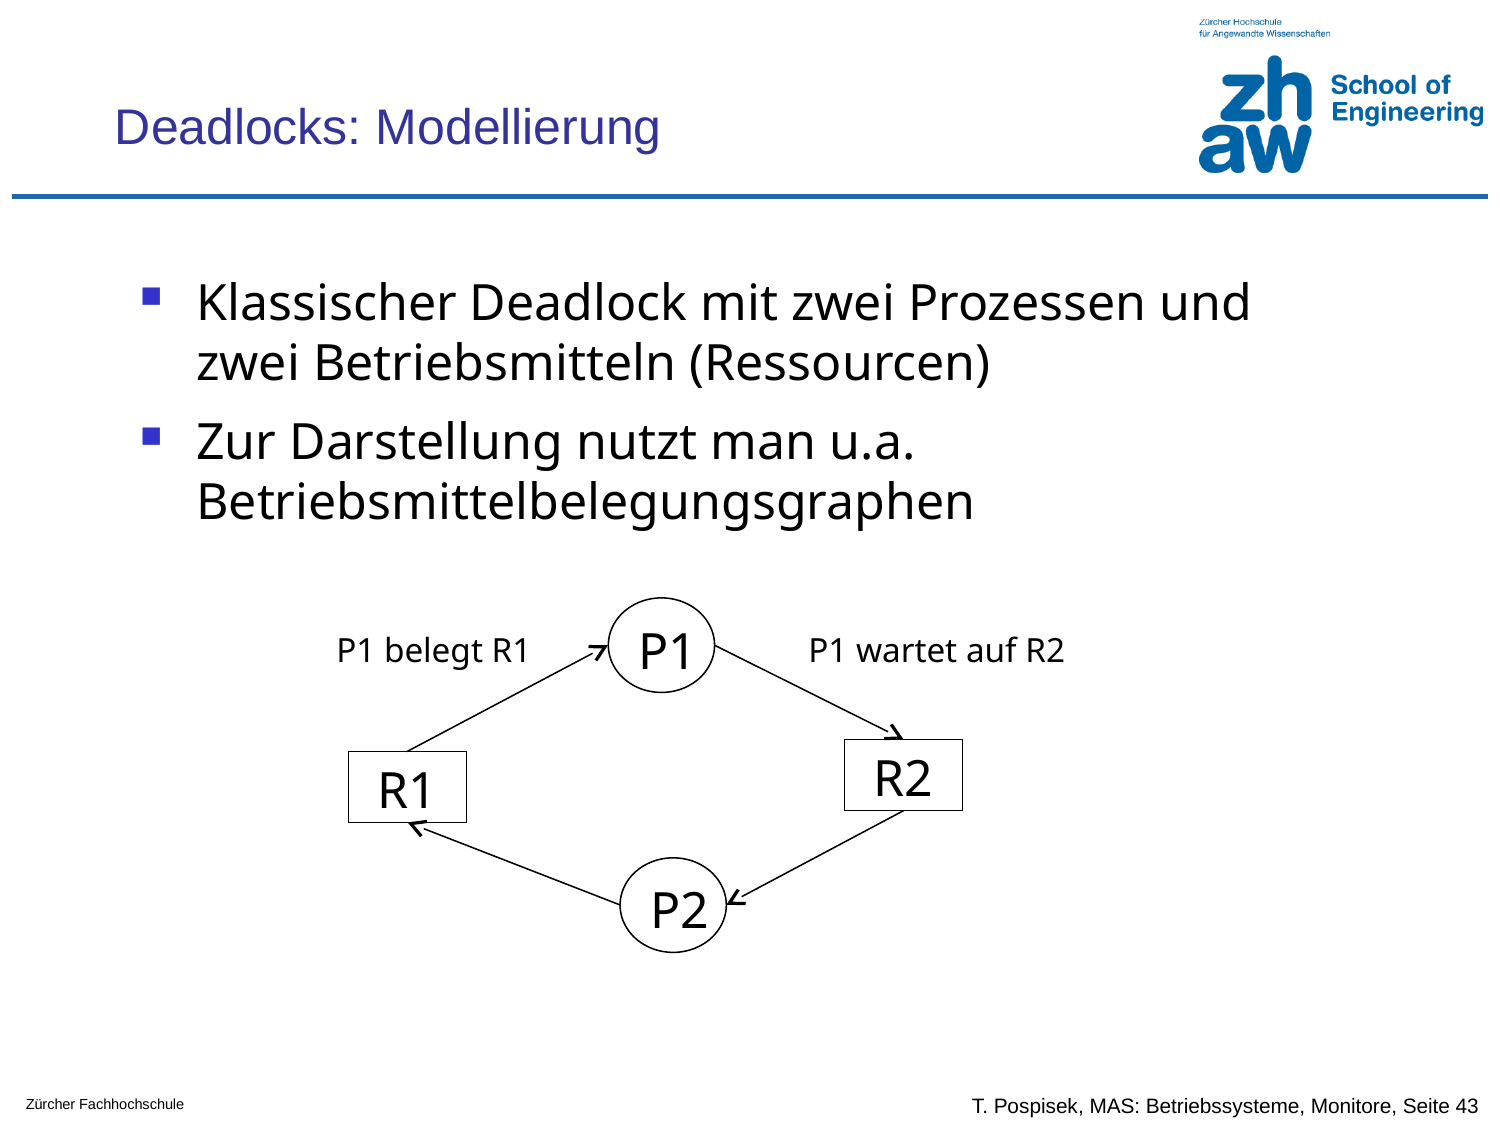

# Deadlocks: Modellierung
Klassischer Deadlock mit zwei Prozessen und zwei Betriebsmitteln (Ressourcen)
Zur Darstellung nutzt man u.a. Betriebsmittelbelegungsgraphen
P1
P1 belegt R1
P1 wartet auf R2
R2
R1
P2